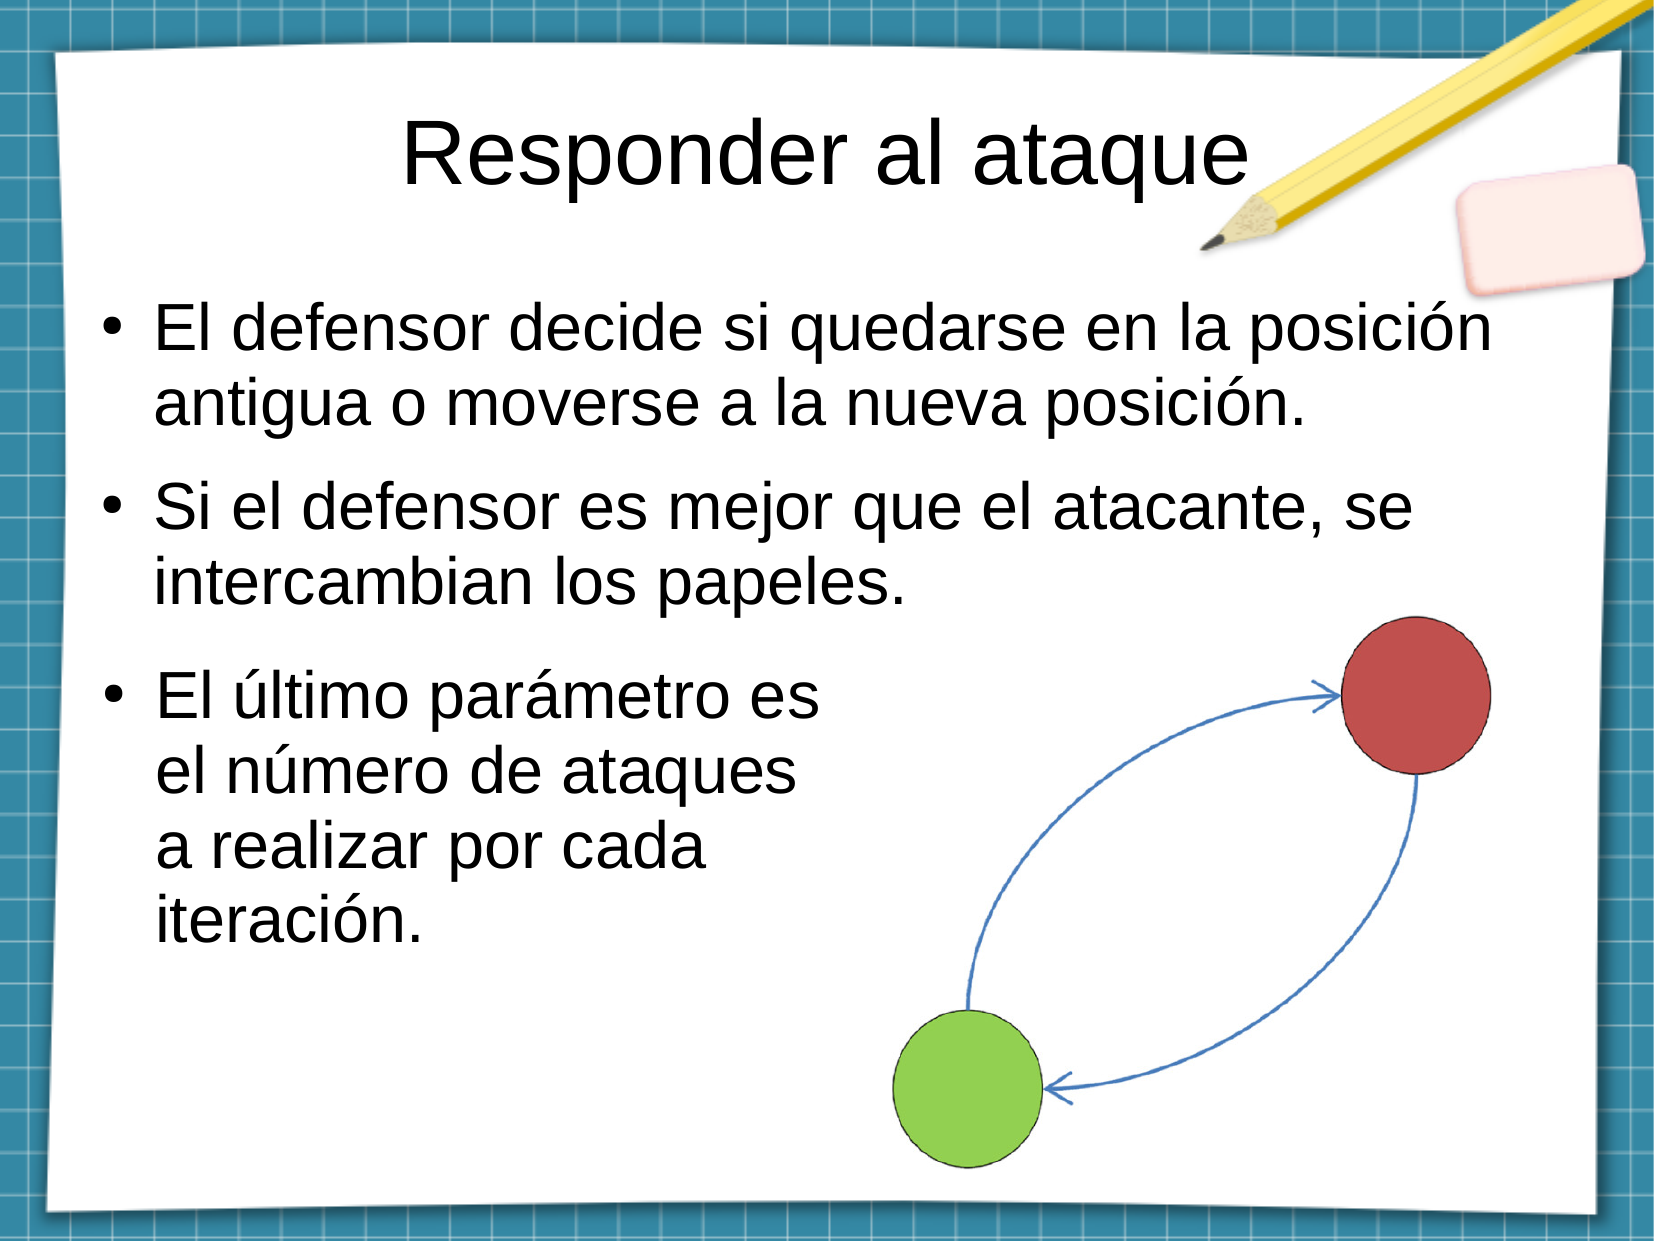

# Responder al ataque
El defensor decide si quedarse en la posición antigua o moverse a la nueva posición.
Si el defensor es mejor que el atacante, se intercambian los papeles.
El último parámetro es el número de ataques a realizar por cada iteración.